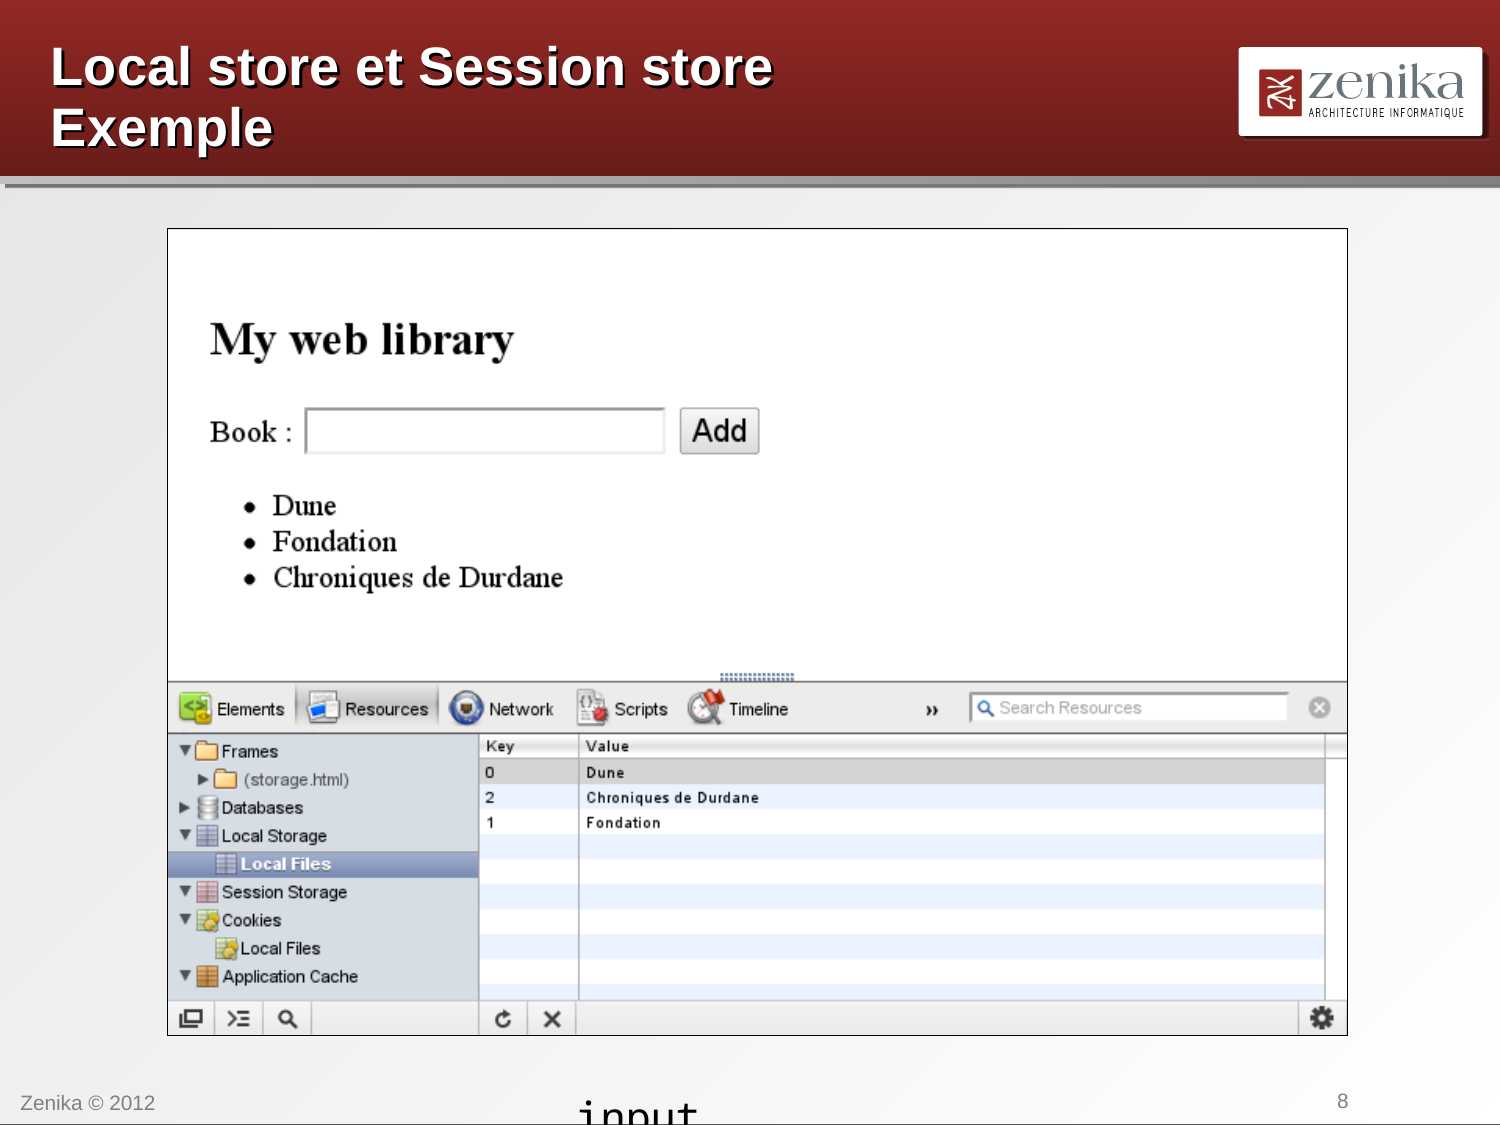

# Local store et Session store Exemple